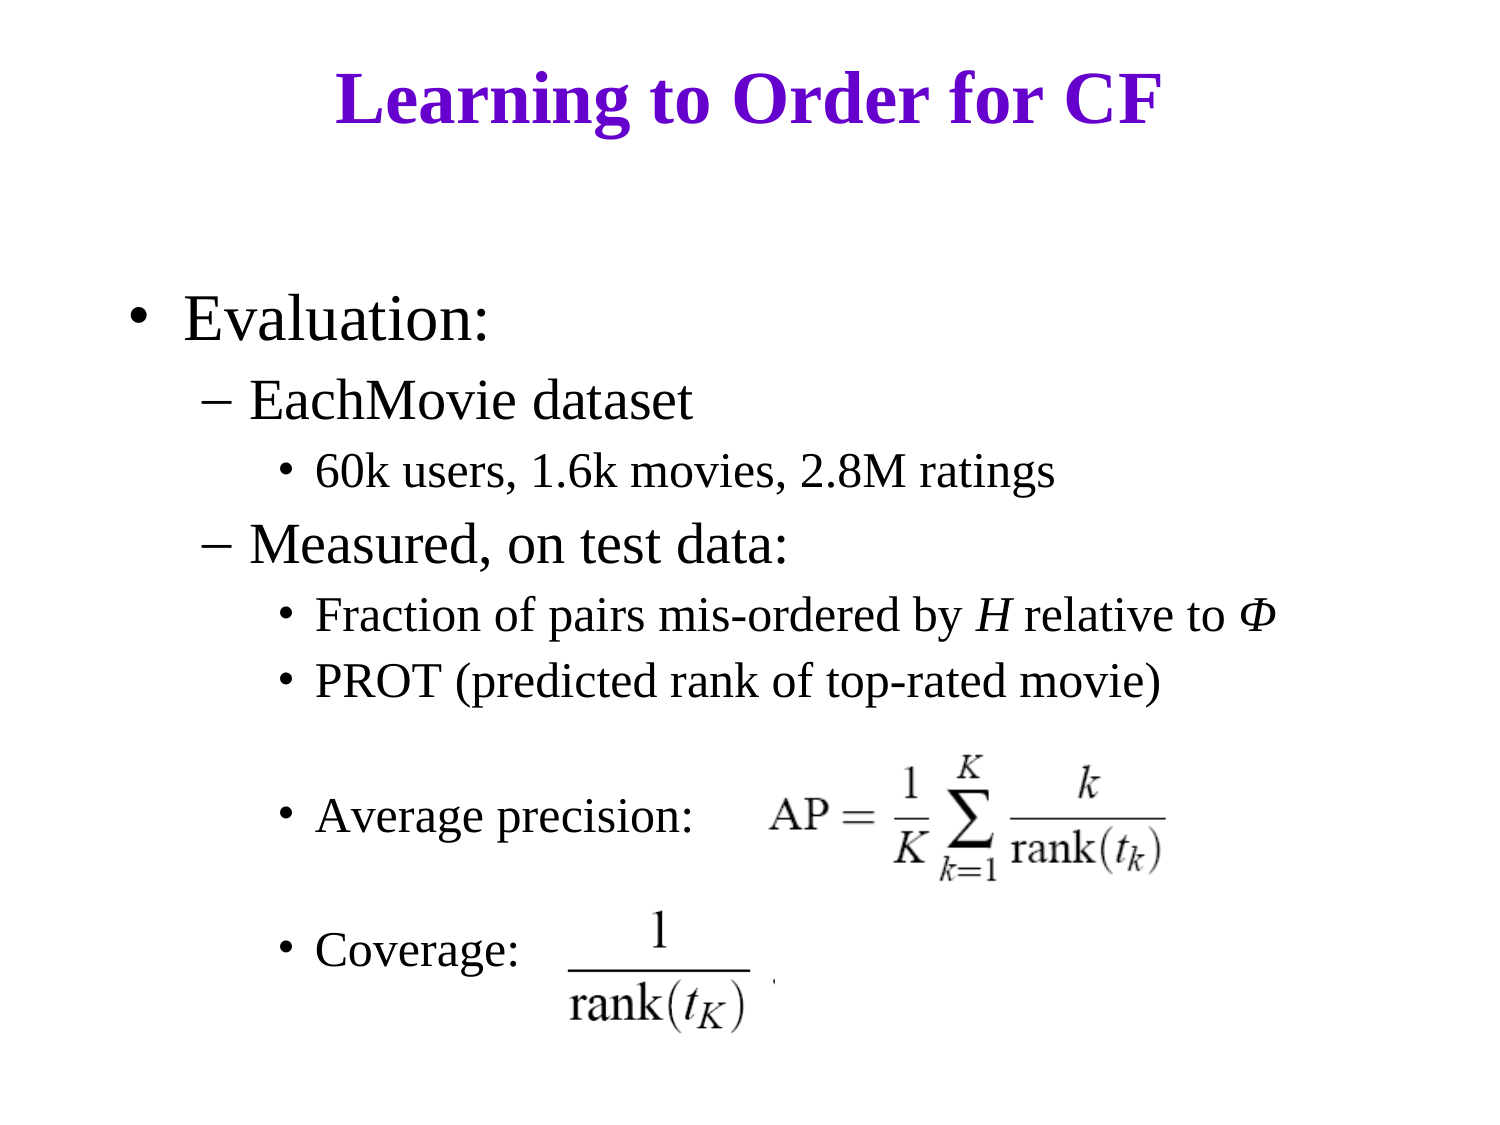

# Learning to Order for CF
Evaluation:
EachMovie dataset
60k users, 1.6k movies, 2.8M ratings
Measured, on test data:
Fraction of pairs mis-ordered by H relative to Φ
PROT (predicted rank of top-rated movie)
Average precision:
Coverage: